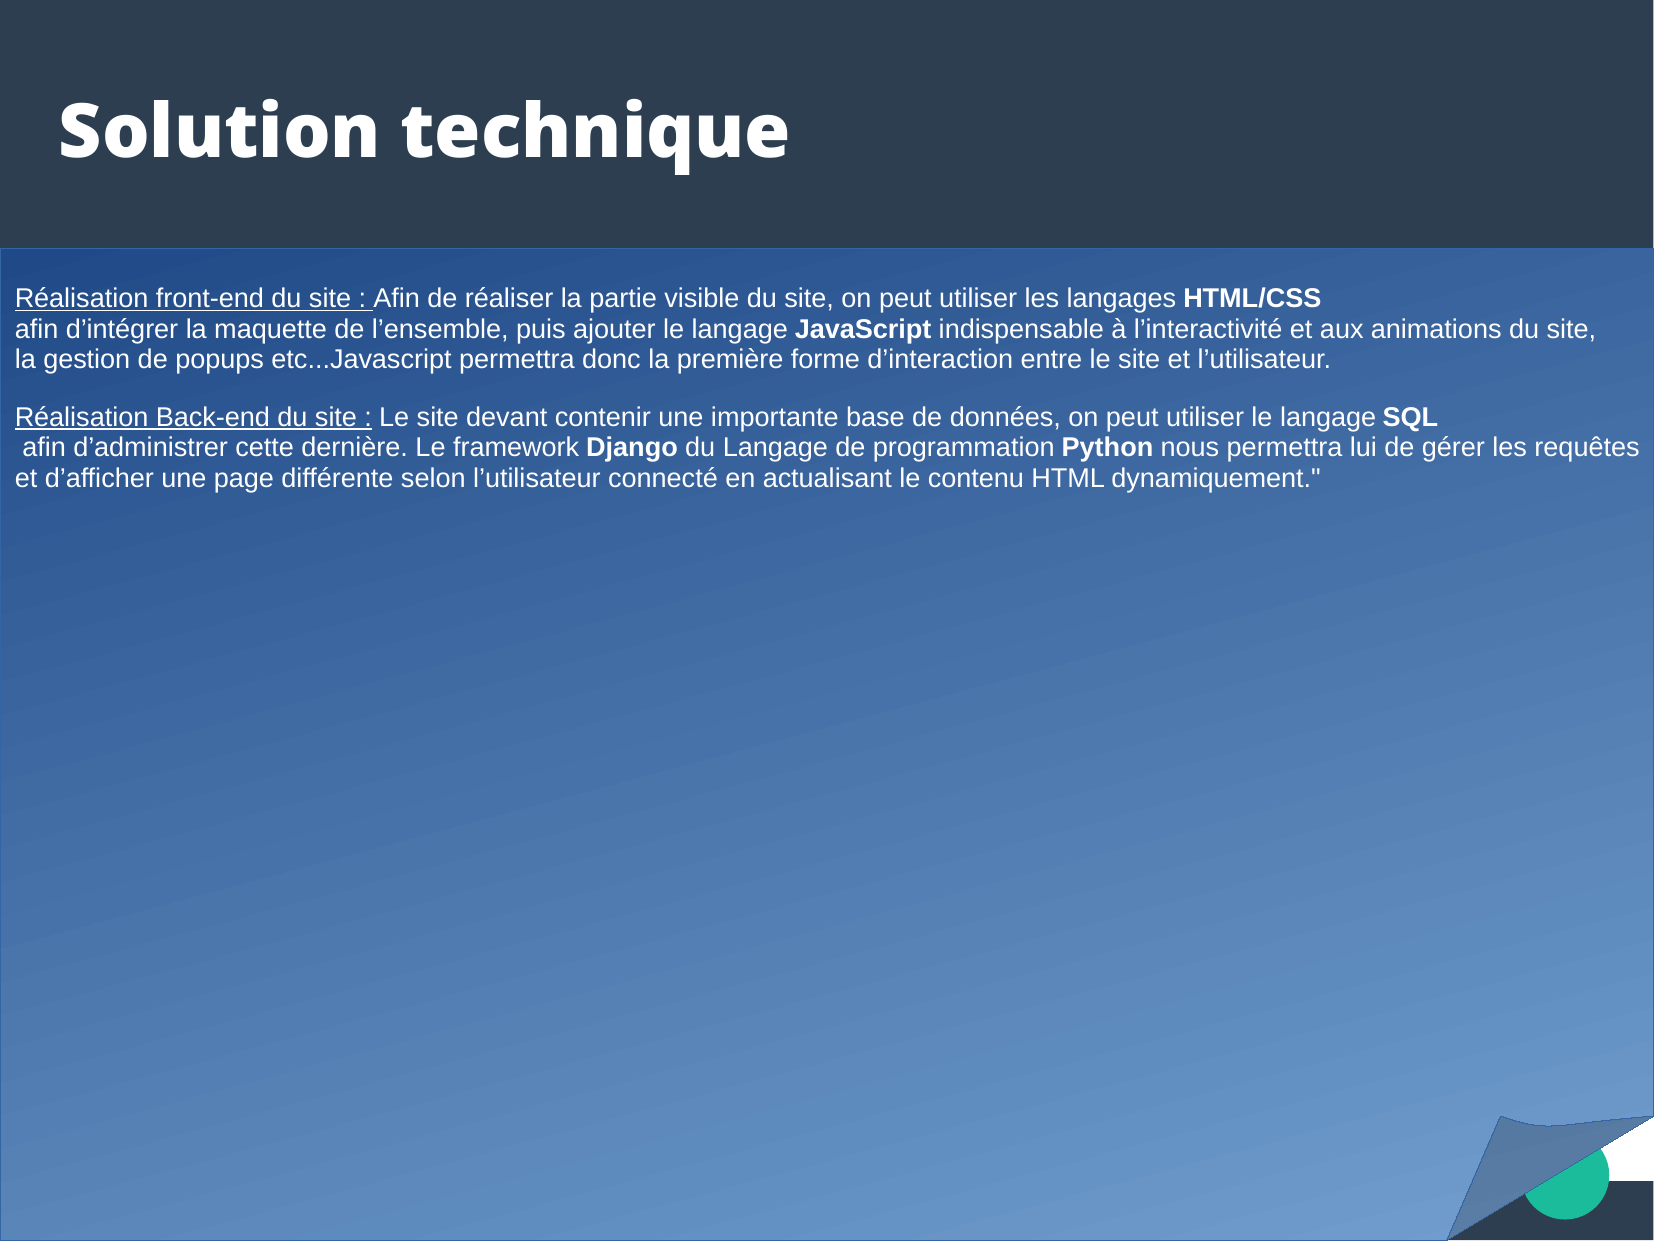

# Solution technique
Réalisation front-end du site : Afin de réaliser la partie visible du site, on peut utiliser les langages HTML/CSS
afin d’intégrer la maquette de l’ensemble, puis ajouter le langage JavaScript indispensable à l’interactivité et aux animations du site,
la gestion de popups etc...Javascript permettra donc la première forme d’interaction entre le site et l’utilisateur.
Réalisation Back-end du site : Le site devant contenir une importante base de données, on peut utiliser le langage SQL
 afin d’administrer cette dernière. Le framework Django du Langage de programmation Python nous permettra lui de gérer les requêtes
et d’afficher une page différente selon l’utilisateur connecté en actualisant le contenu HTML dynamiquement."